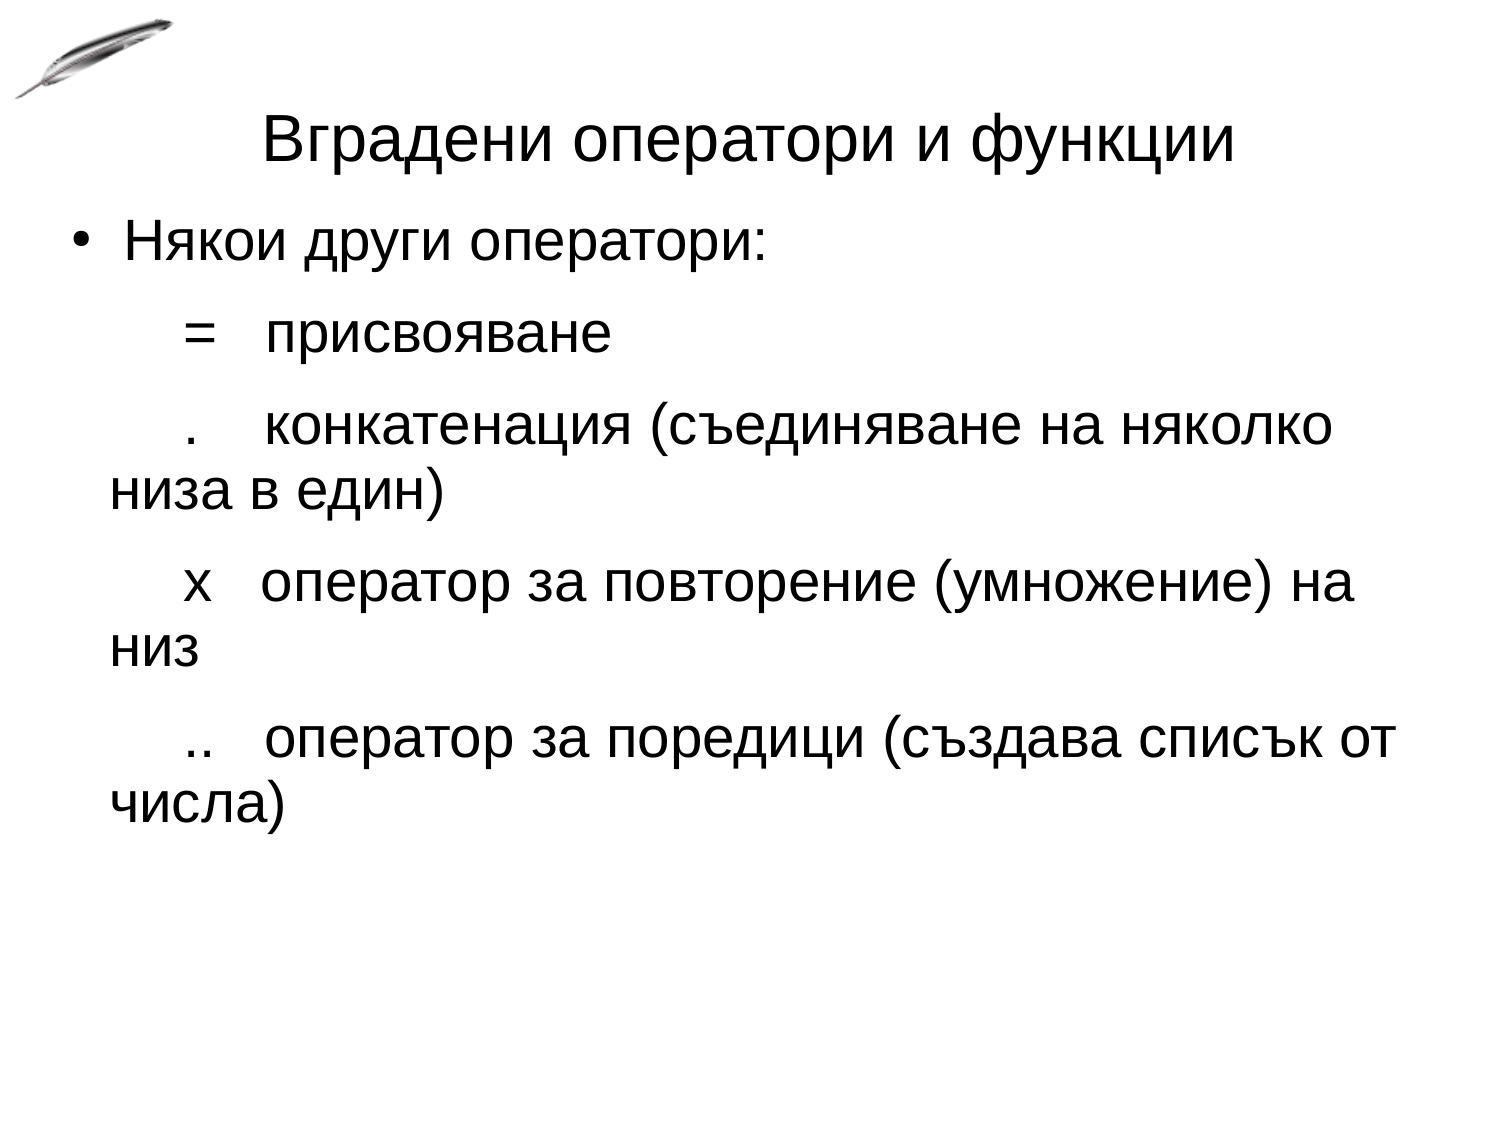

# Вградени оператори и функции
Някои други оператори:
 = присвояване
 . конкатенация (съединяване на няколко низа в един)
 x оператор за повторение (умножение) на низ
 .. оператор за поредици (създава списък от числа)